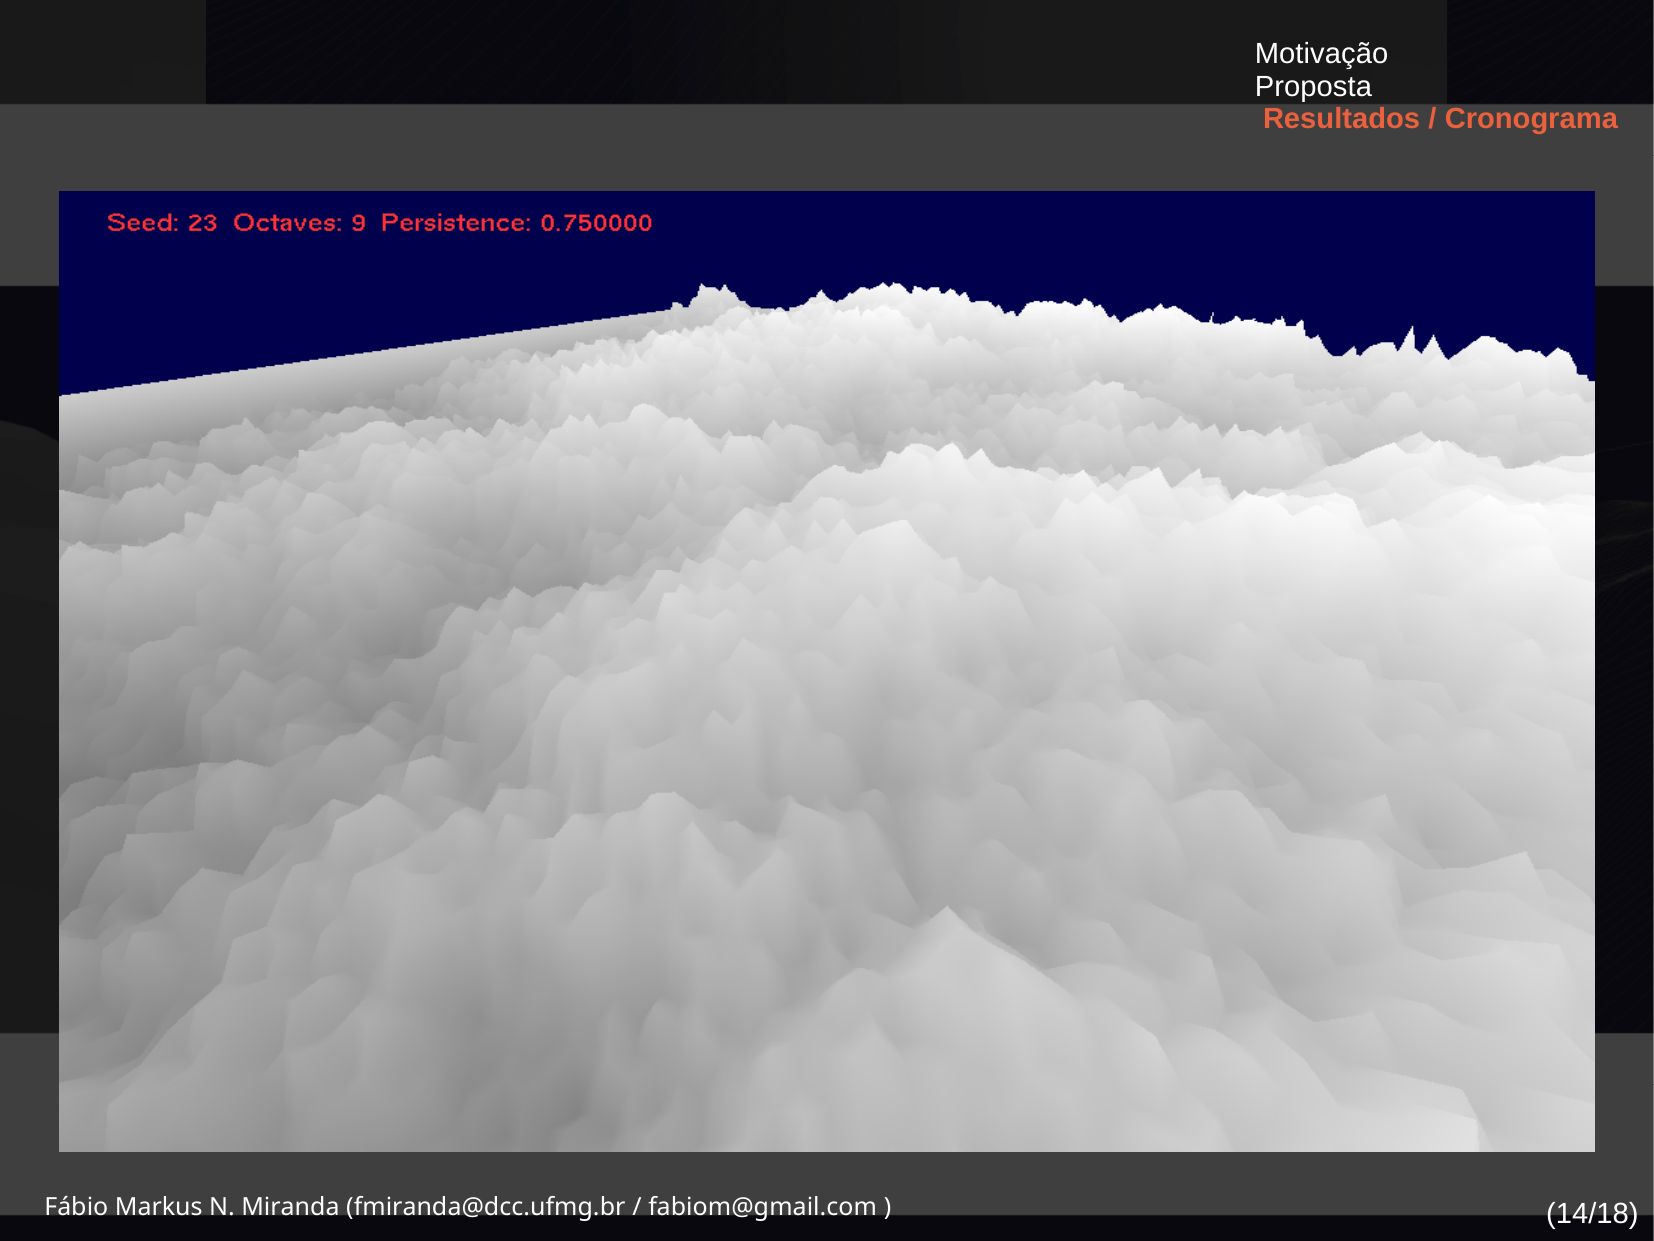

Motivação
Proposta
 Resultados / Cronograma
Fábio Markus N. Miranda (fmiranda@dcc.ufmg.br / fabiom@gmail.com )
 (14/18)